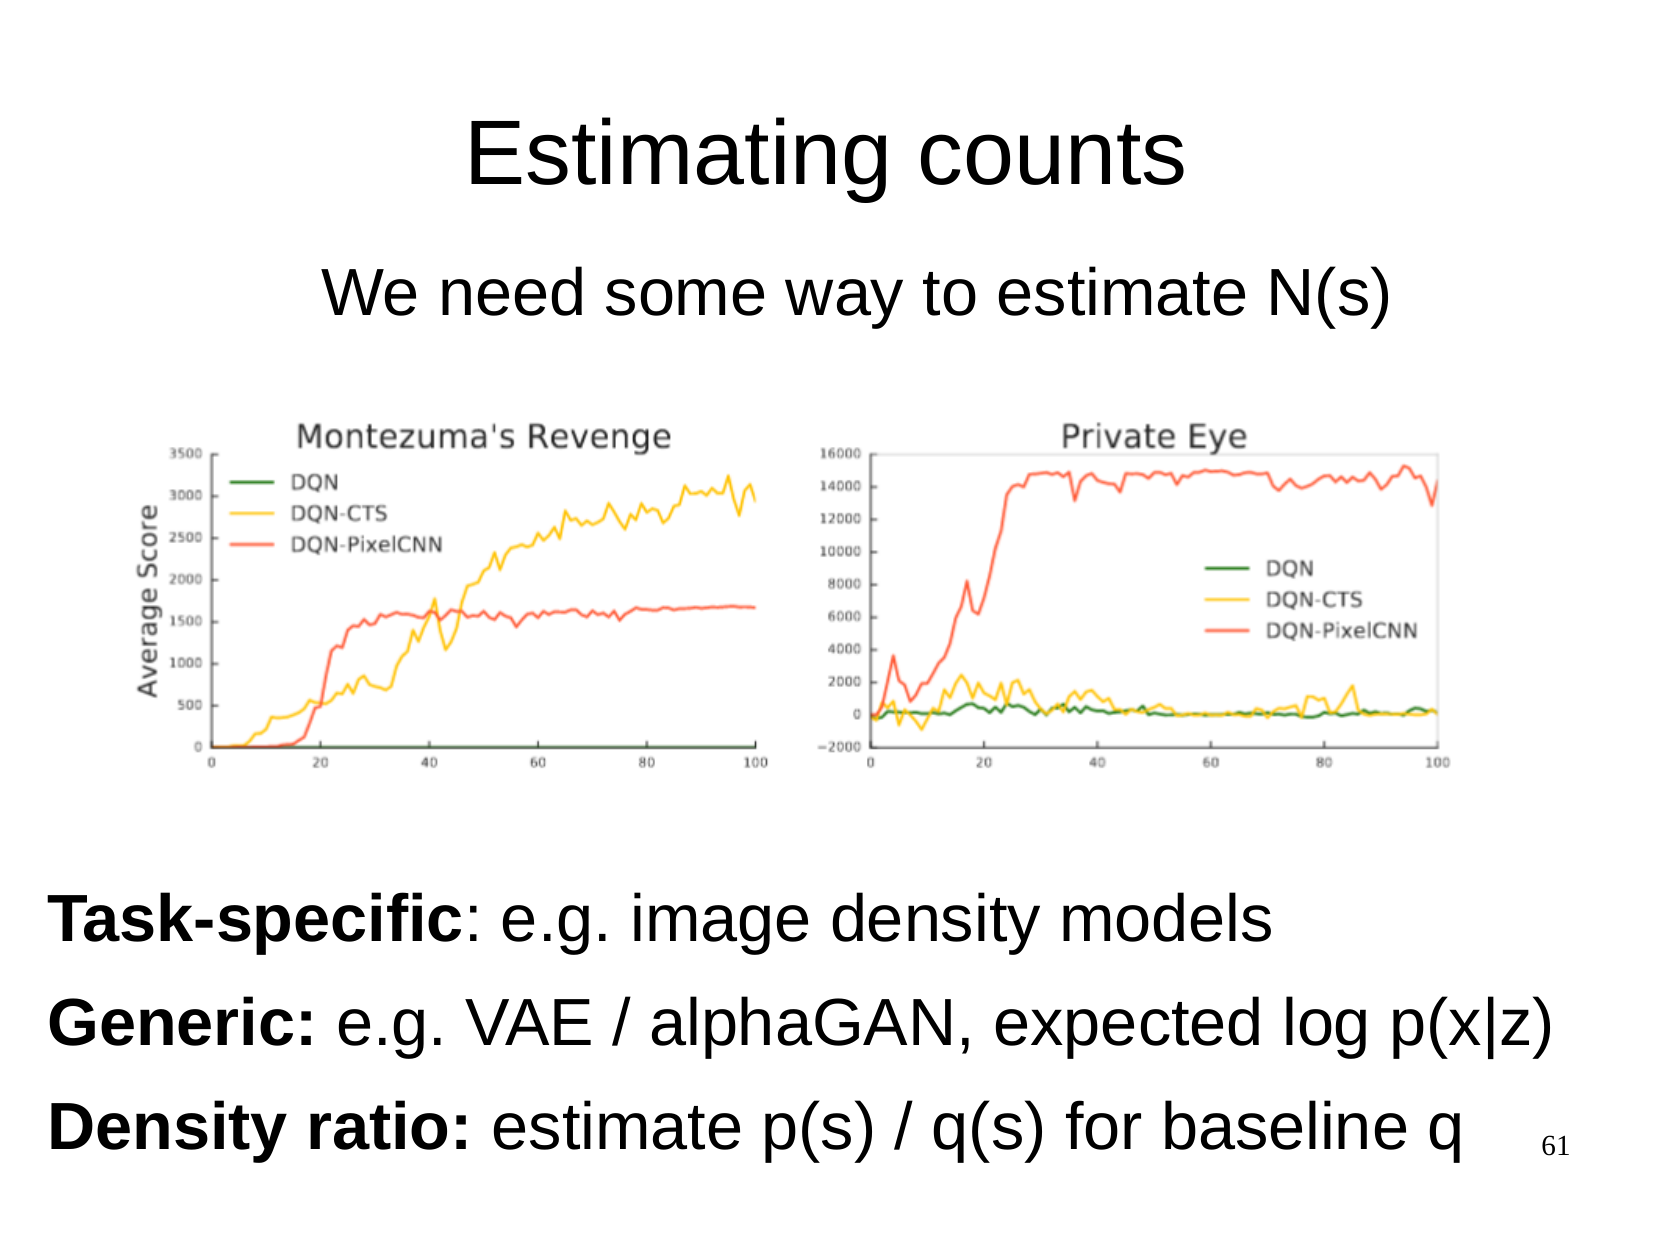

# Estimating counts
We need some way to estimate N(s)
Task-specific: e.g. image density models
Generic: e.g. VAE / alphaGAN, expected log p(x|z)
Density ratio: estimate p(s) / q(s) for baseline q
61